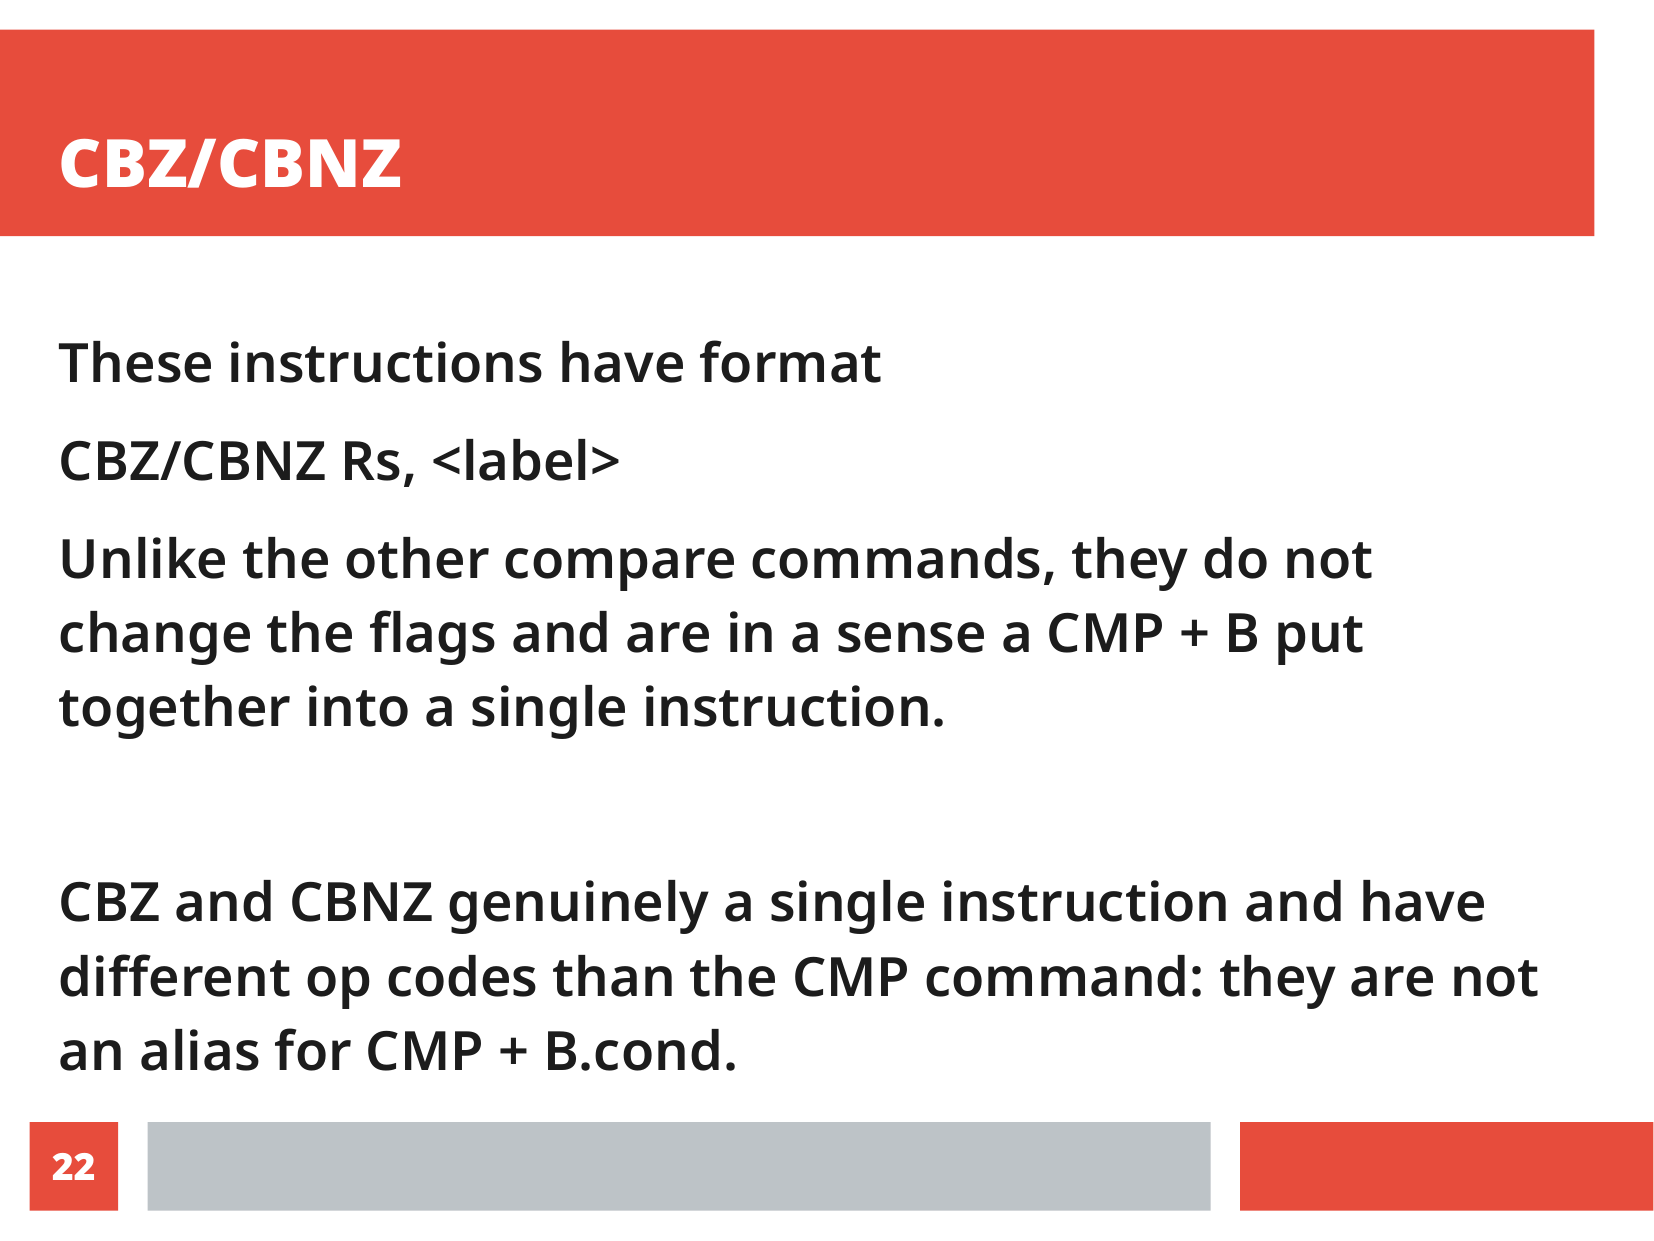

# CBZ/CBNZ
These instructions have format
CBZ/CBNZ Rs, <label>
Unlike the other compare commands, they do not change the flags and are in a sense a CMP + B put together into a single instruction.
CBZ and CBNZ genuinely a single instruction and have different op codes than the CMP command: they are not an alias for CMP + B.cond.
22